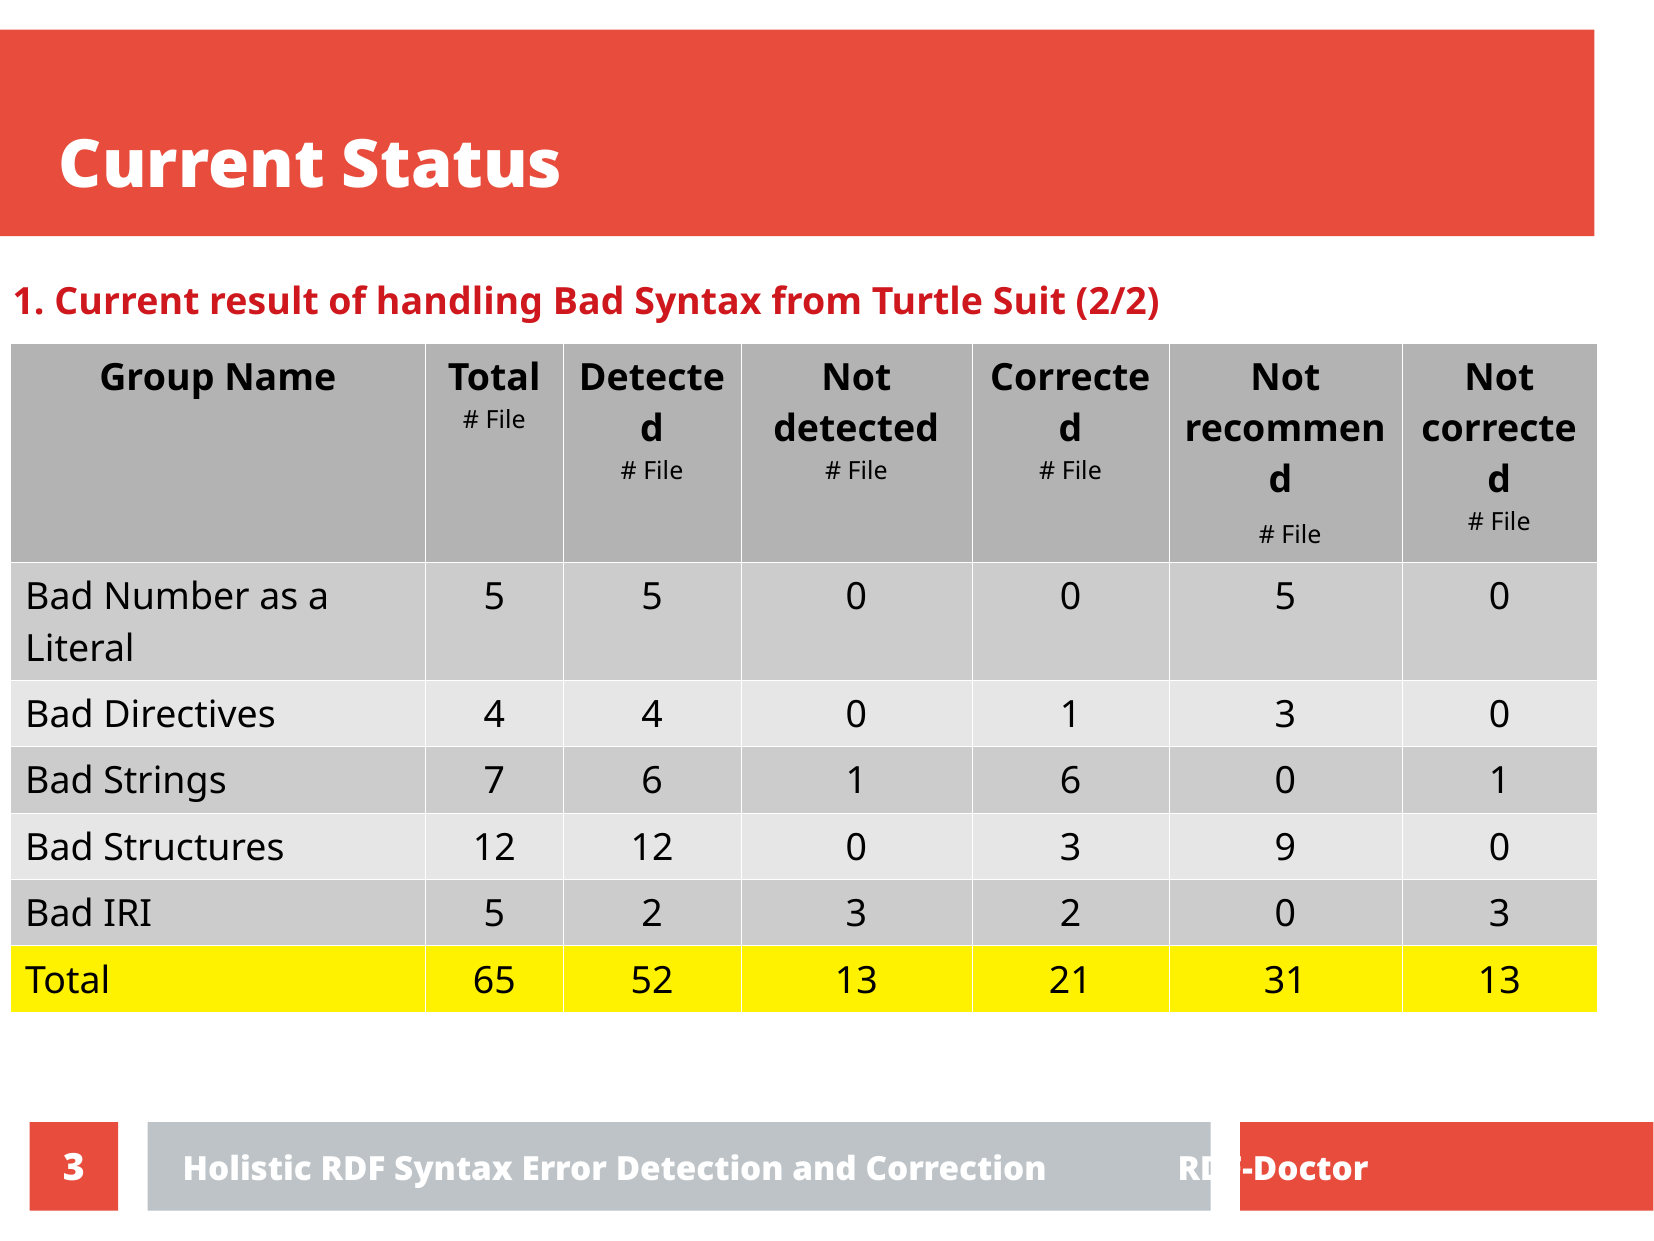

# Current Status
1. Current result of handling Bad Syntax from Turtle Suit (2/2)
| Group Name | Total # File | Detected # File | Not detected # File | Corrected # File | Not recommend # File | Not corrected # File |
| --- | --- | --- | --- | --- | --- | --- |
| Bad Number as a Literal | 5 | 5 | 0 | 0 | 5 | 0 |
| Bad Directives | 4 | 4 | 0 | 1 | 3 | 0 |
| Bad Strings | 7 | 6 | 1 | 6 | 0 | 1 |
| Bad Structures | 12 | 12 | 0 | 3 | 9 | 0 |
| Bad IRI | 5 | 2 | 3 | 2 | 0 | 3 |
| Total | 65 | 52 | 13 | 21 | 31 | 13 |
3
Holistic RDF Syntax Error Detection and Correction RDF-Doctor